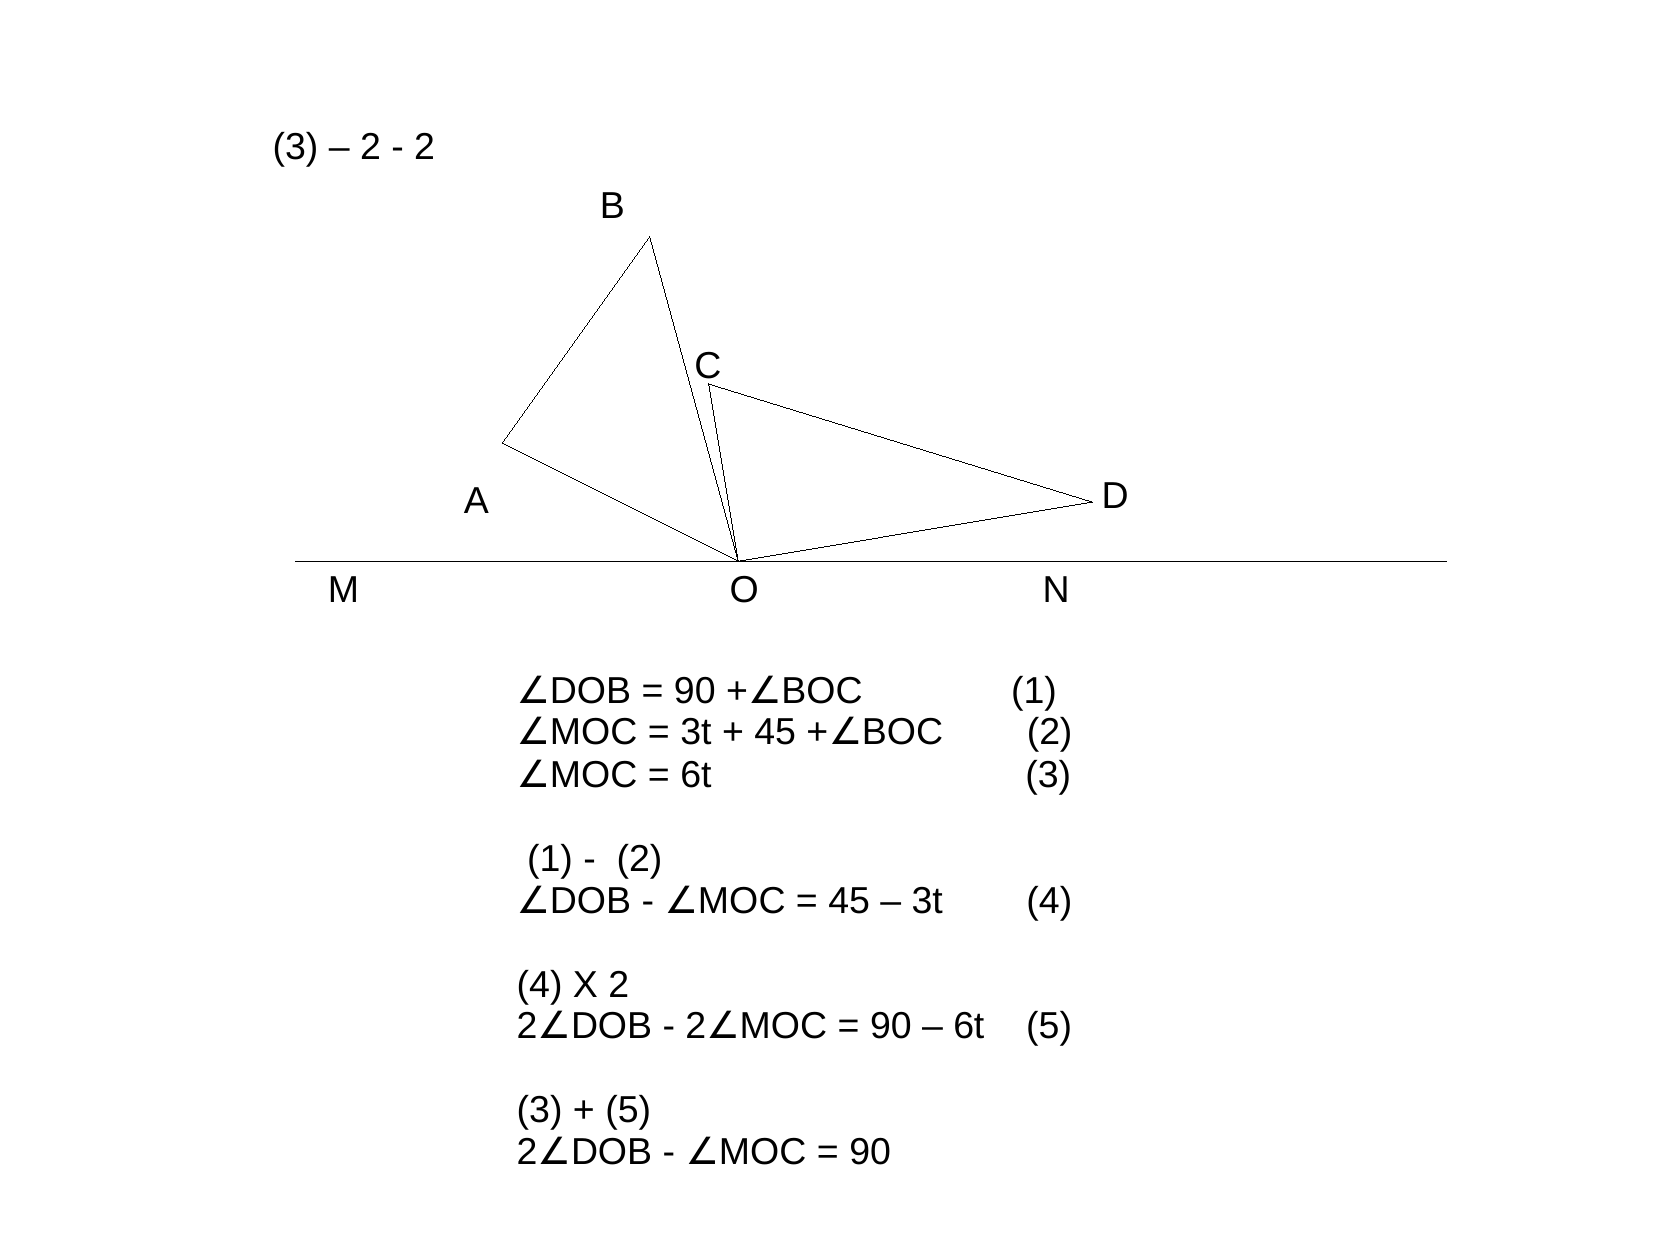

(3) – 2 - 2
B
C
D
A
M
O
N
∠DOB = 90 +∠BOC	 (1)
∠MOC = 3t + 45 +∠BOC (2)
∠MOC = 6t (3)
 (1) - (2)
∠DOB - ∠MOC = 45 – 3t (4)
(4) X 2
2∠DOB - 2∠MOC = 90 – 6t (5)
(3) + (5)
2∠DOB - ∠MOC = 90